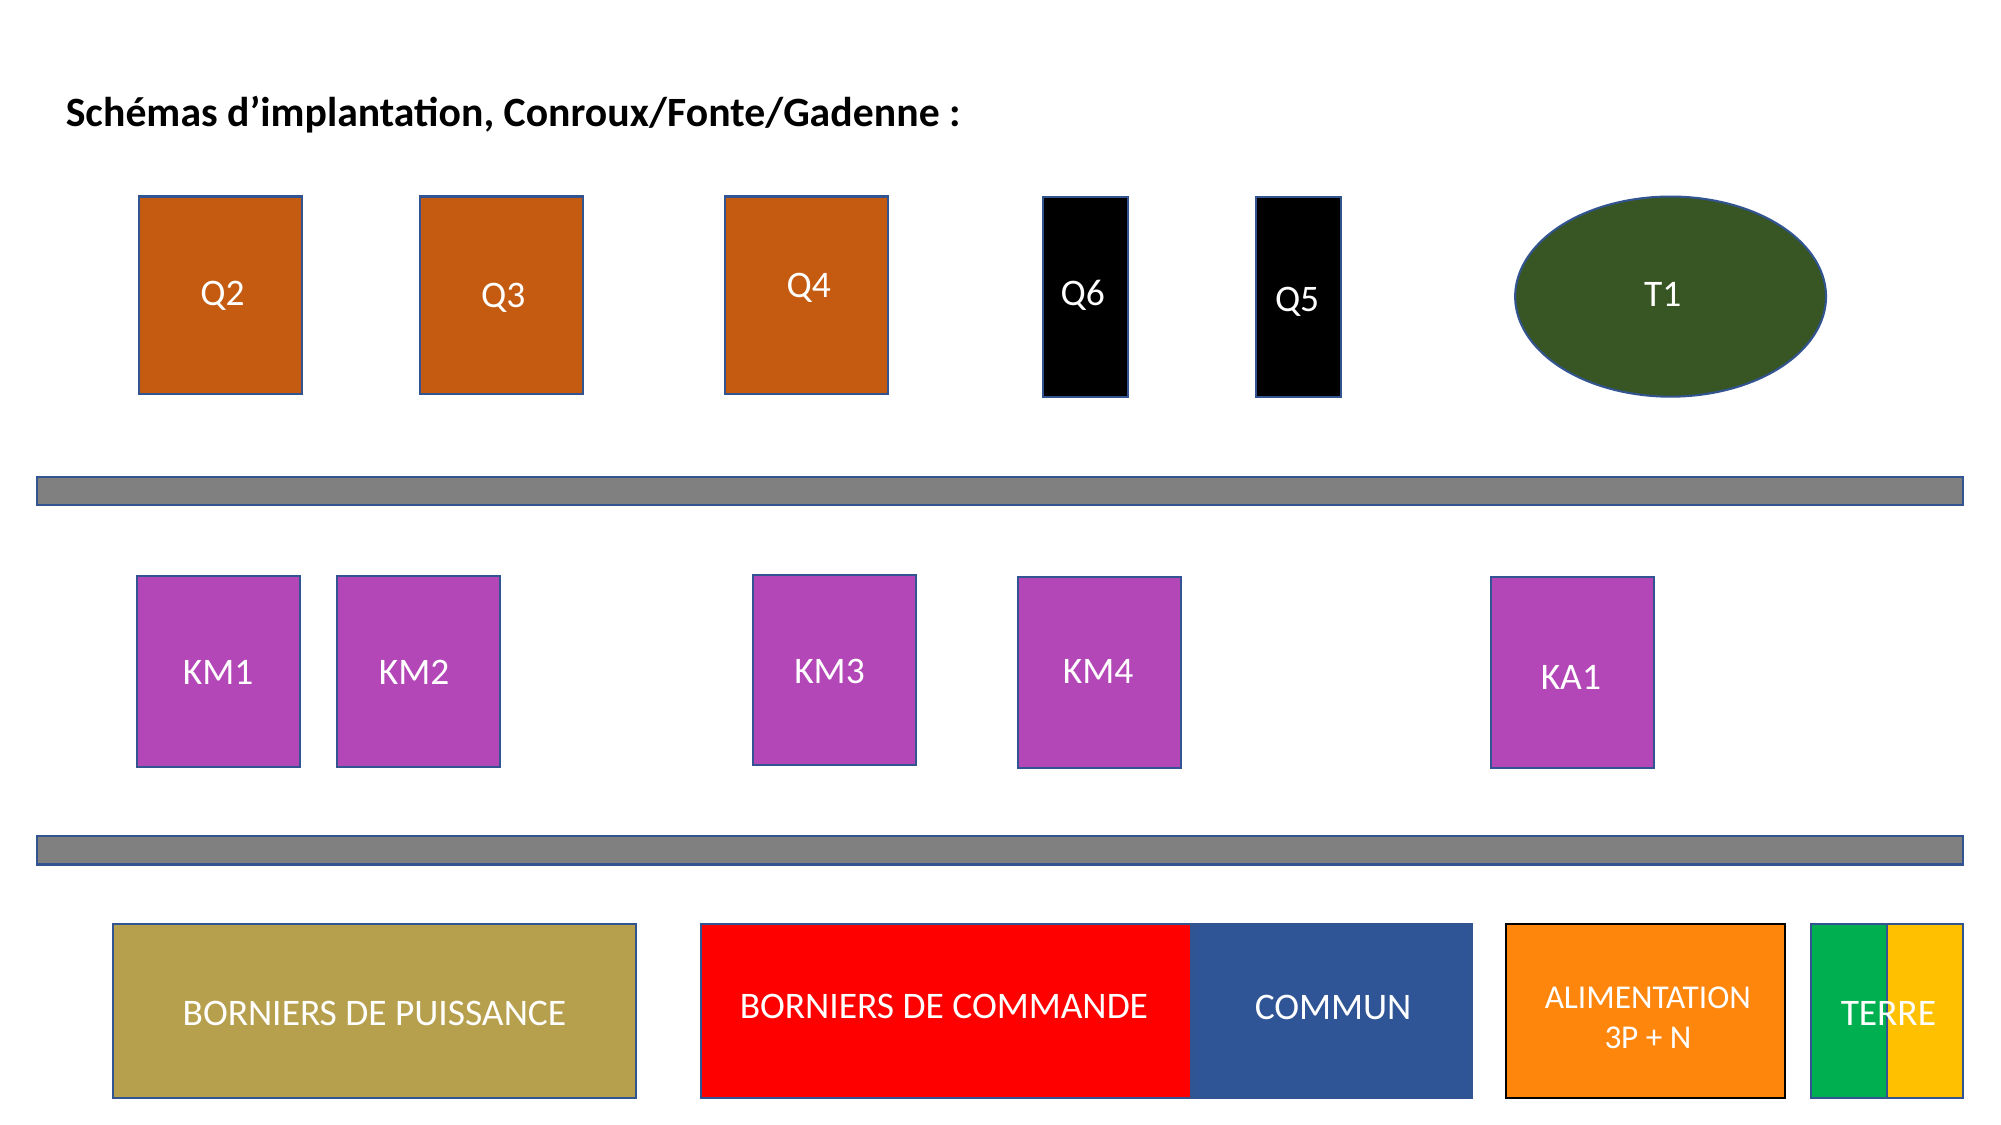

Schémas d’implantation, Conroux/Fonte/Gadenne :
Q4
Q2
Q6
T1
Q3
Q5
KM4
KM3
KM1
KM2
KA1
ALIMENTATION 3P + N
BORNIERS DE COMMANDE
COMMUN
BORNIERS DE PUISSANCE
TERRE